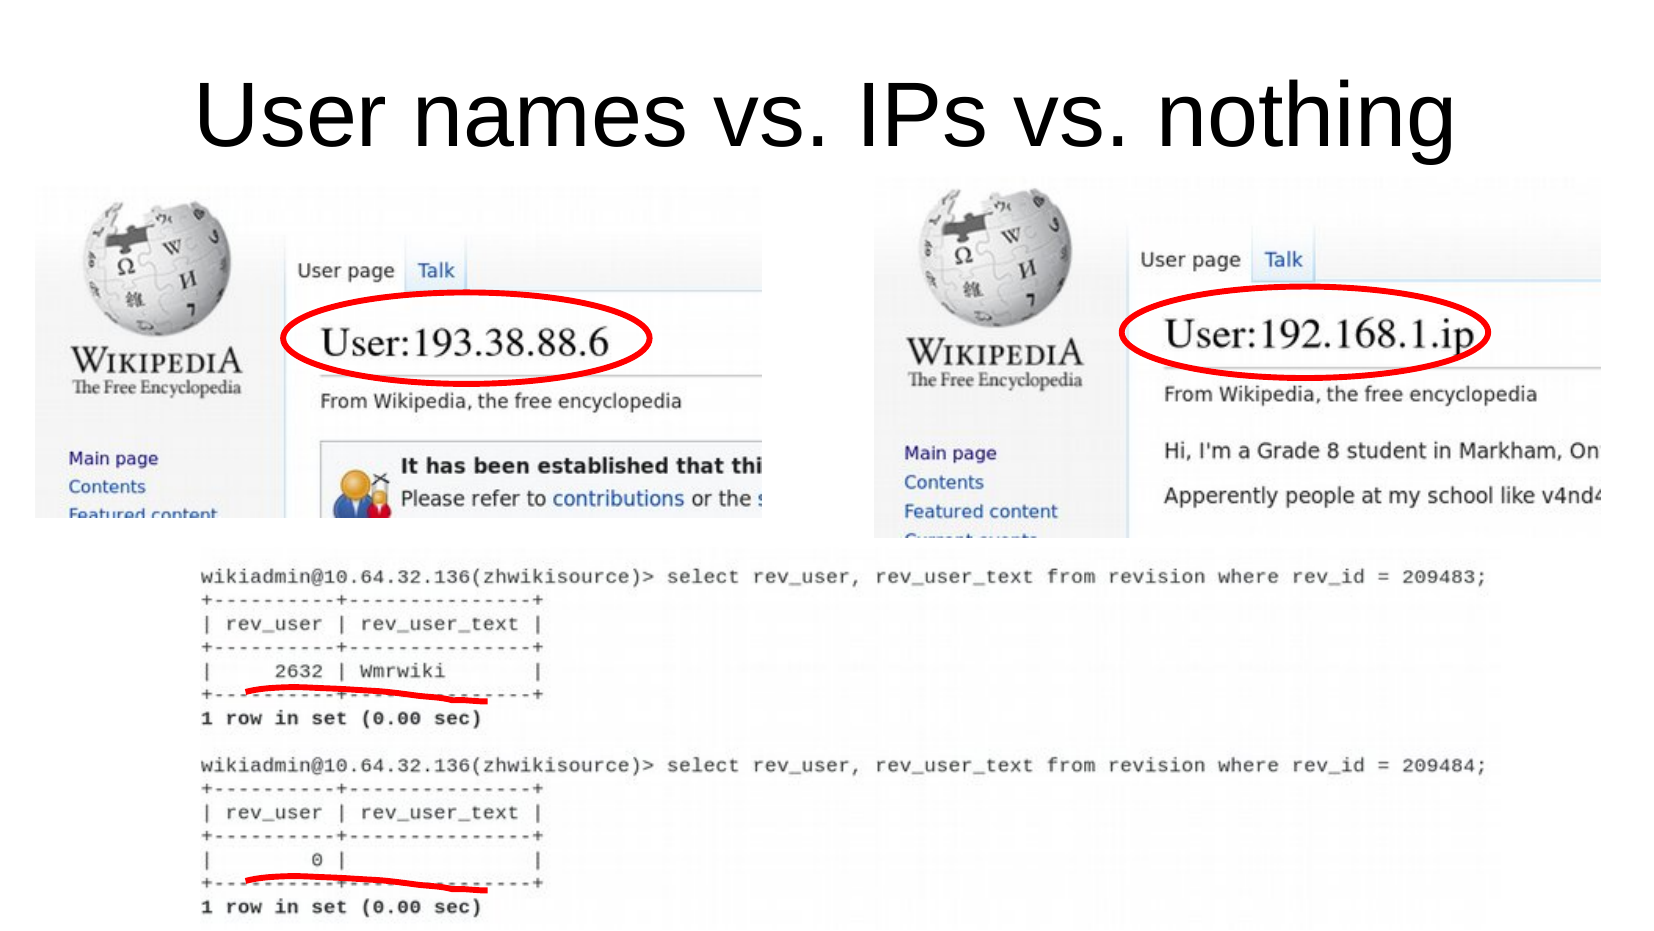

# User names vs. IPs vs. nothing